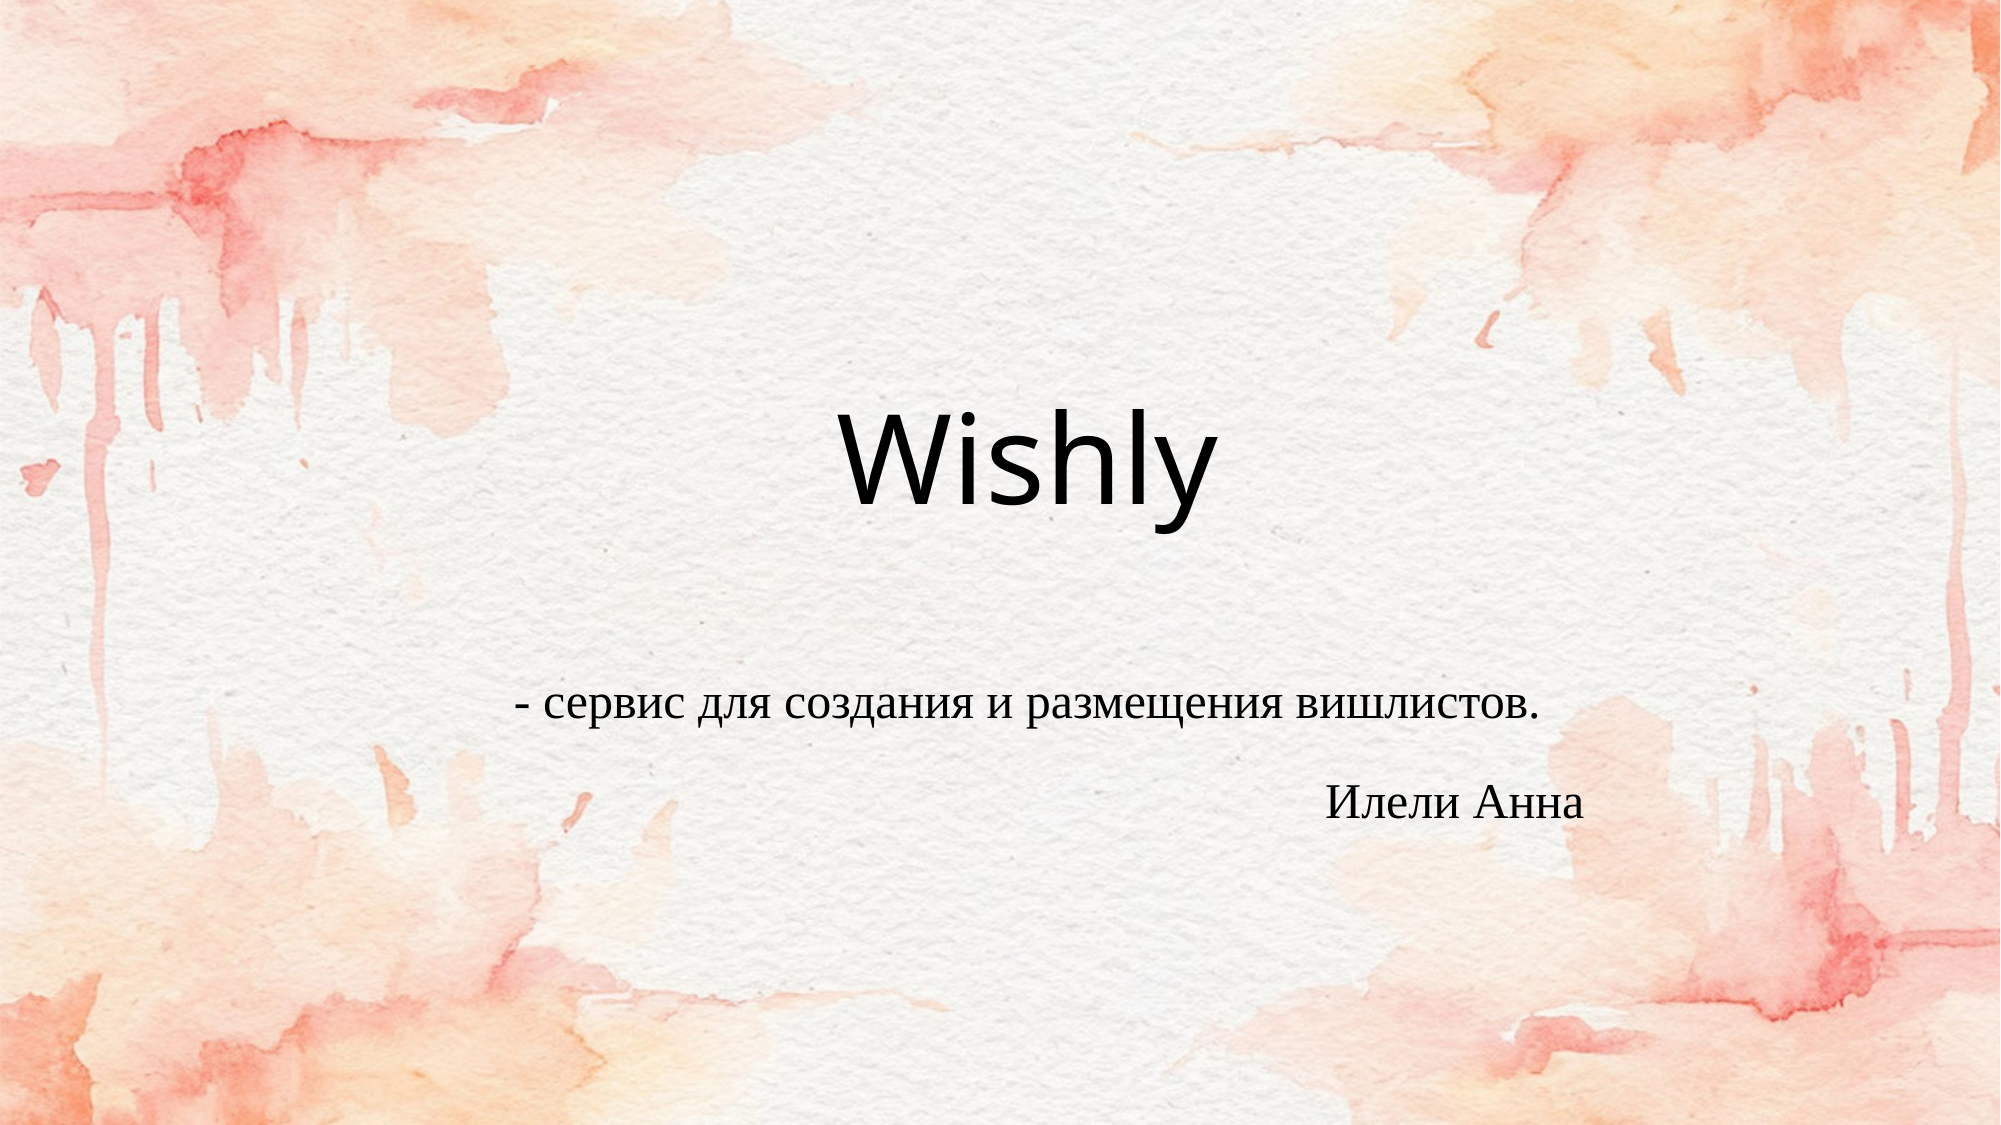

# Wishly
- сервис для создания и размещения вишлистов.
Илели Анна